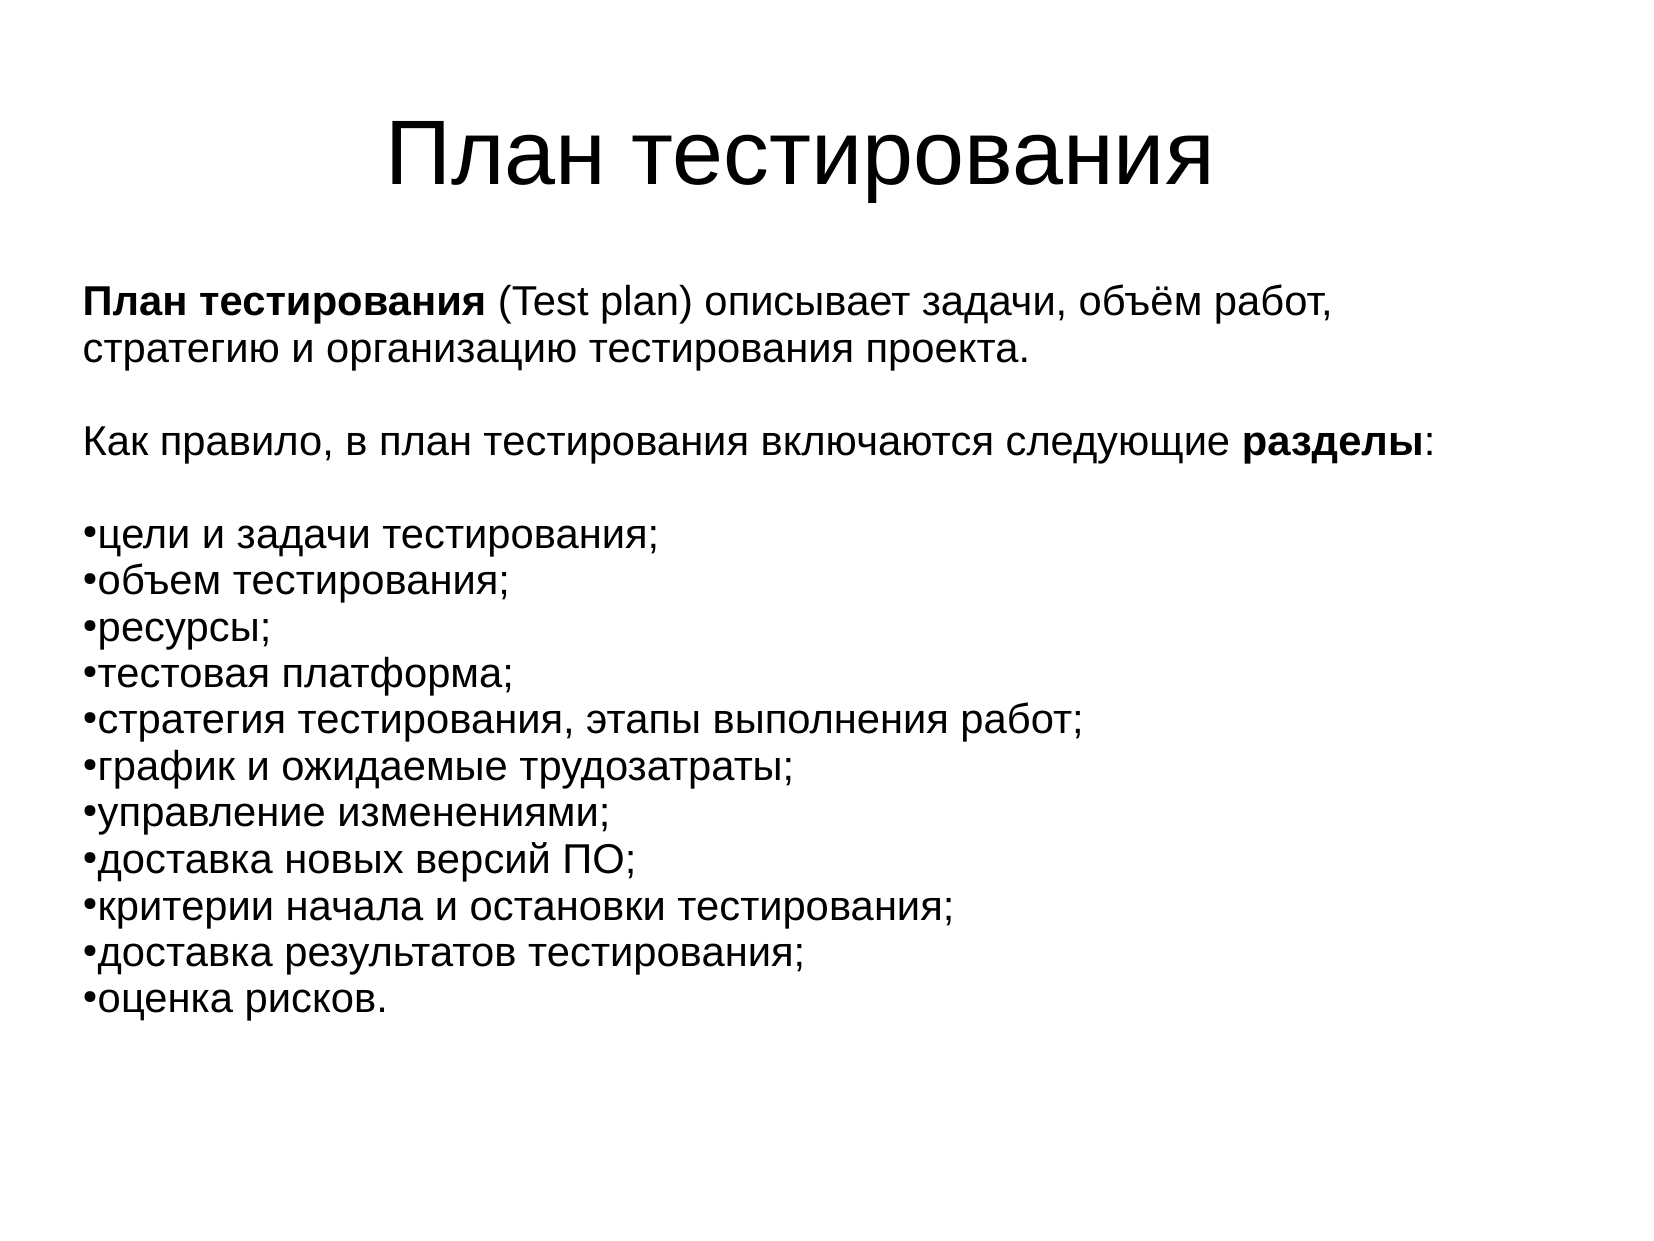

# План тестирования
План тестирования (Test plan) описывает задачи, объём работ, стратегию и организацию тестирования проекта.
Как правило, в план тестирования включаются следующие разделы:
цели и задачи тестирования;
объем тестирования;
ресурсы;
тестовая платформа;
стратегия тестирования, этапы выполнения работ;
график и ожидаемые трудозатраты;
управление изменениями;
доставка новых версий ПО;
критерии начала и остановки тестирования;
доставка результатов тестирования;
оценка рисков.